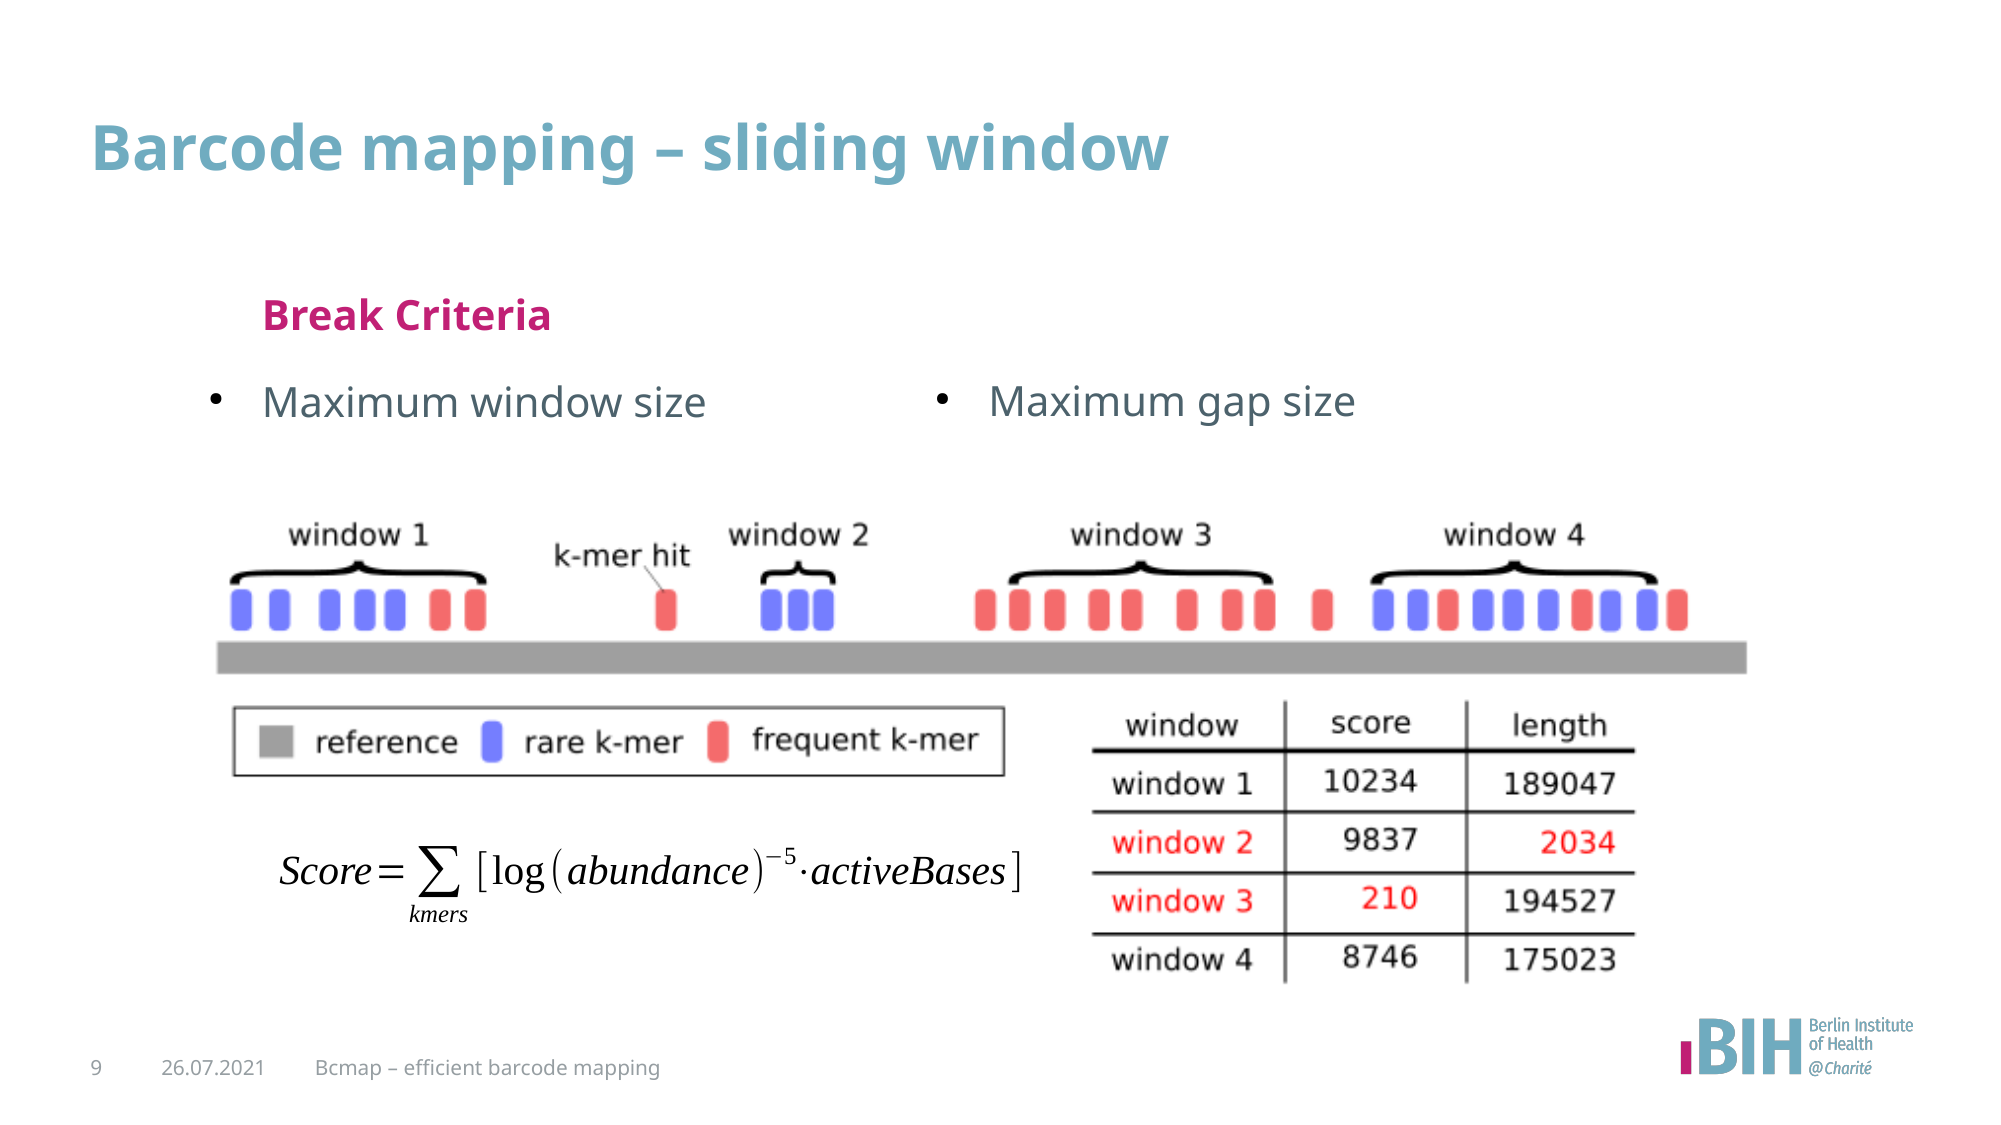

# Barcode mapping – sliding window
D
Maximum gap size
Break Criteria
Maximum window size
26.07.2021
Bcmap – efficient barcode mapping